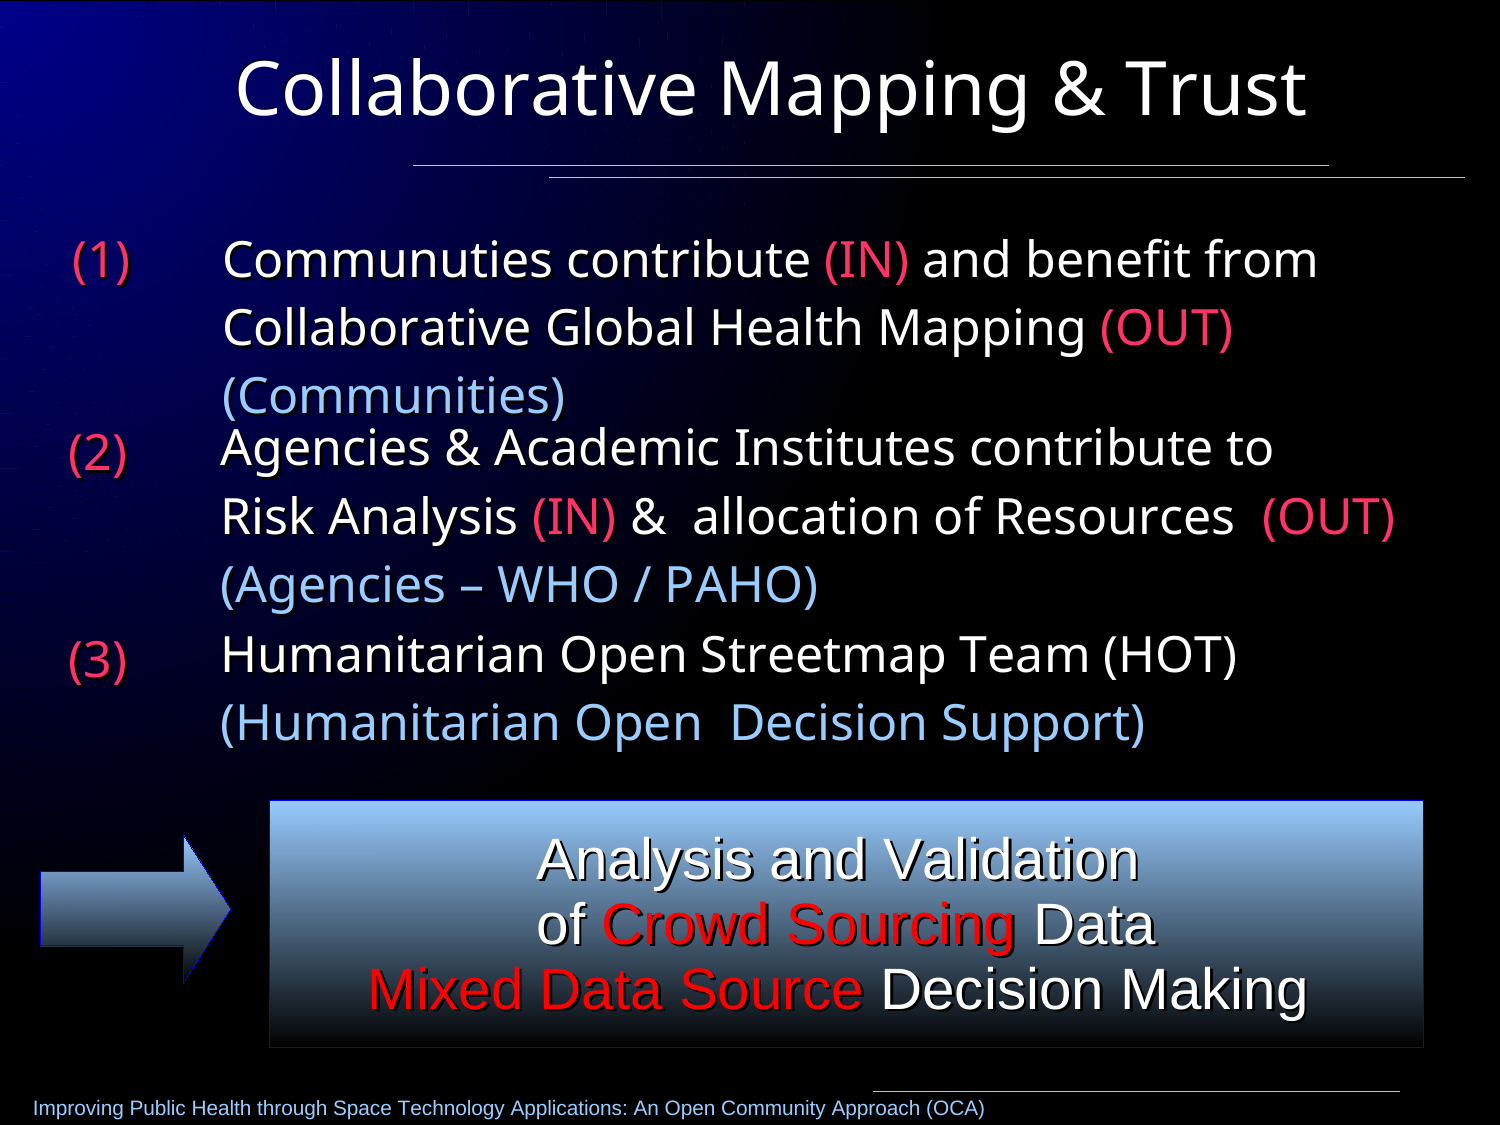

Collaborative Mapping & Trust
(1) 	Communuties contribute (IN) and benefit from
	Collaborative Global Health Mapping (OUT)
	(Communities)
Agencies & Academic Institutes contribute to
Risk Analysis (IN) & allocation of Resources (OUT)
(Agencies – WHO / PAHO)
(2)
Humanitarian Open Streetmap Team (HOT)
(Humanitarian Open Decision Support)
(3)
Analysis and Validation
of Crowd Sourcing Data
Mixed Data Source Decision Making